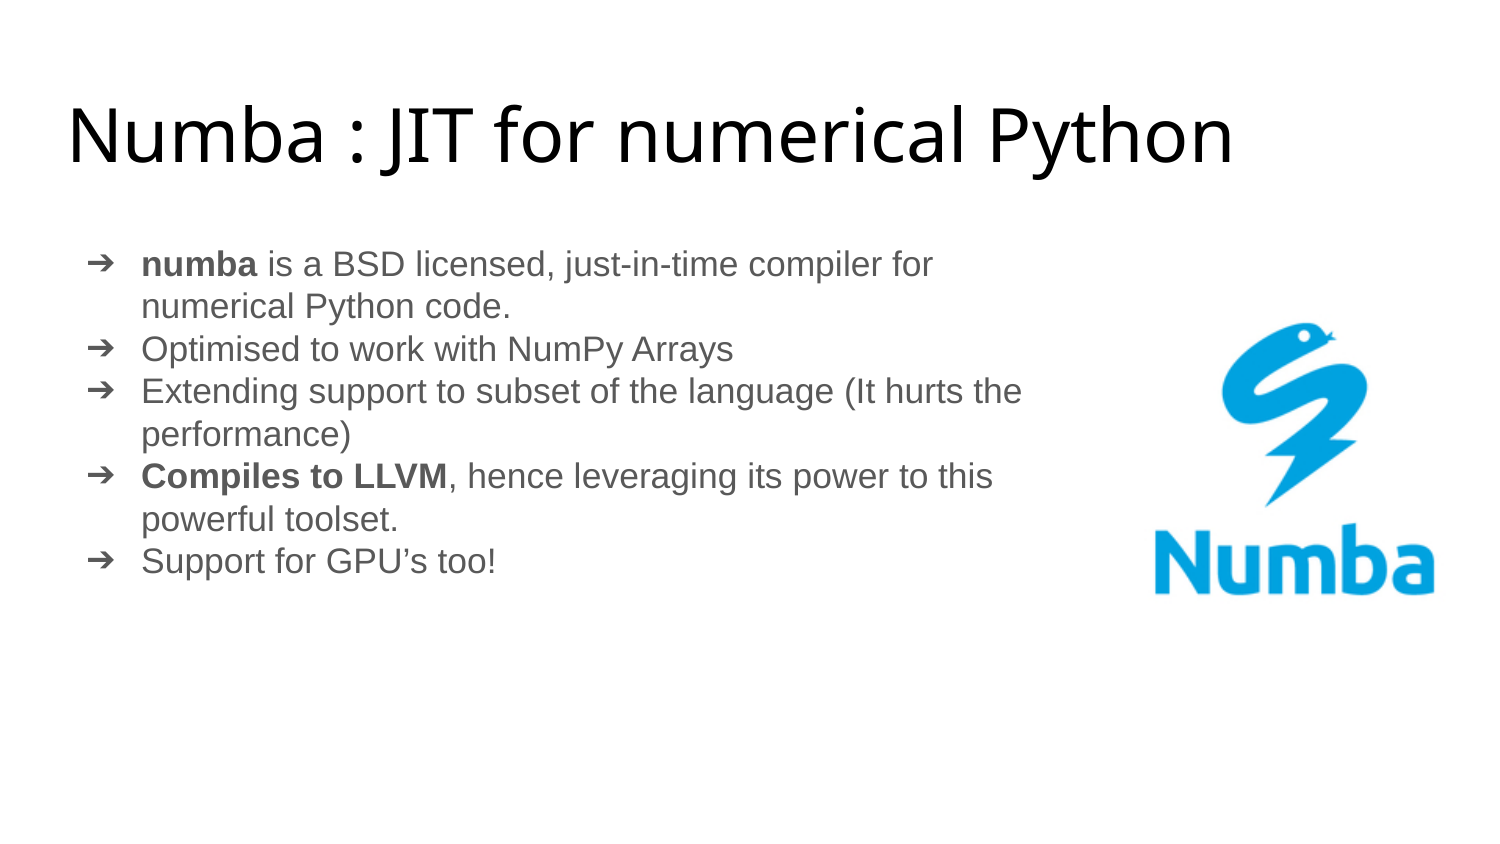

# Numba : JIT for numerical Python
numba is a BSD licensed, just-in-time compiler for numerical Python code.
Optimised to work with NumPy Arrays
Extending support to subset of the language (It hurts the performance)
Compiles to LLVM, hence leveraging its power to this powerful toolset.
Support for GPU’s too!